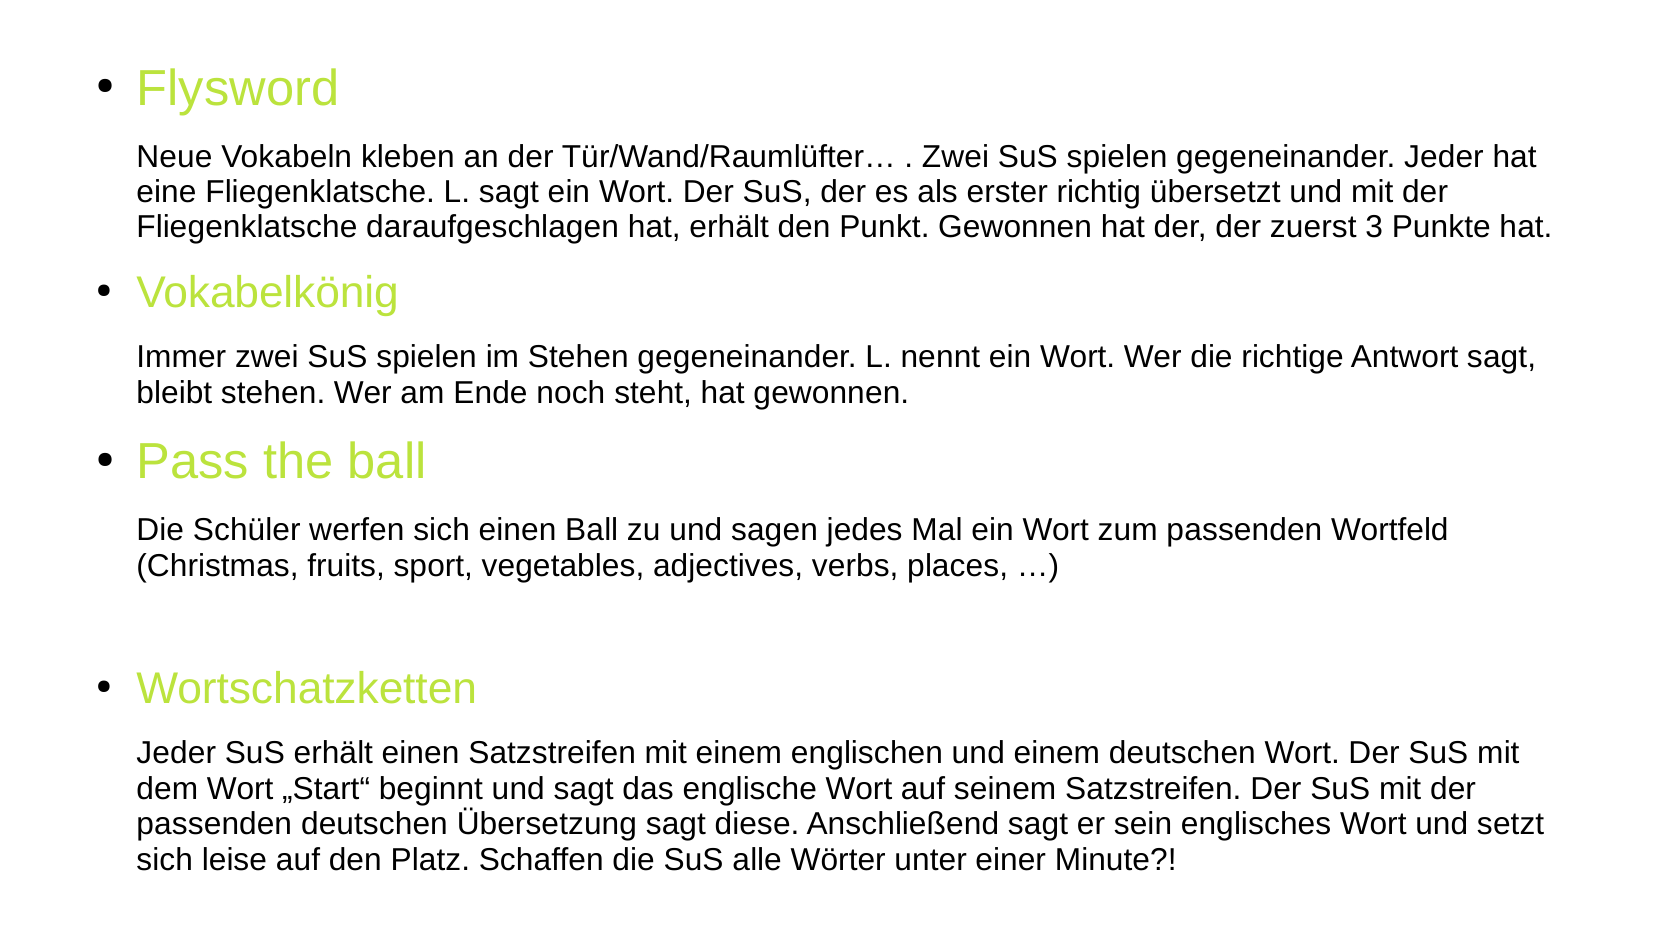

#
Flysword
Neue Vokabeln kleben an der Tür/Wand/Raumlüfter… . Zwei SuS spielen gegeneinander. Jeder hat eine Fliegenklatsche. L. sagt ein Wort. Der SuS, der es als erster richtig übersetzt und mit der Fliegenklatsche daraufgeschlagen hat, erhält den Punkt. Gewonnen hat der, der zuerst 3 Punkte hat.
Vokabelkönig
Immer zwei SuS spielen im Stehen gegeneinander. L. nennt ein Wort. Wer die richtige Antwort sagt, bleibt stehen. Wer am Ende noch steht, hat gewonnen.
Pass the ball
Die Schüler werfen sich einen Ball zu und sagen jedes Mal ein Wort zum passenden Wortfeld (Christmas, fruits, sport, vegetables, adjectives, verbs, places, …)
Wortschatzketten
Jeder SuS erhält einen Satzstreifen mit einem englischen und einem deutschen Wort. Der SuS mit dem Wort „Start“ beginnt und sagt das englische Wort auf seinem Satzstreifen. Der SuS mit der passenden deutschen Übersetzung sagt diese. Anschließend sagt er sein englisches Wort und setzt sich leise auf den Platz. Schaffen die SuS alle Wörter unter einer Minute?!